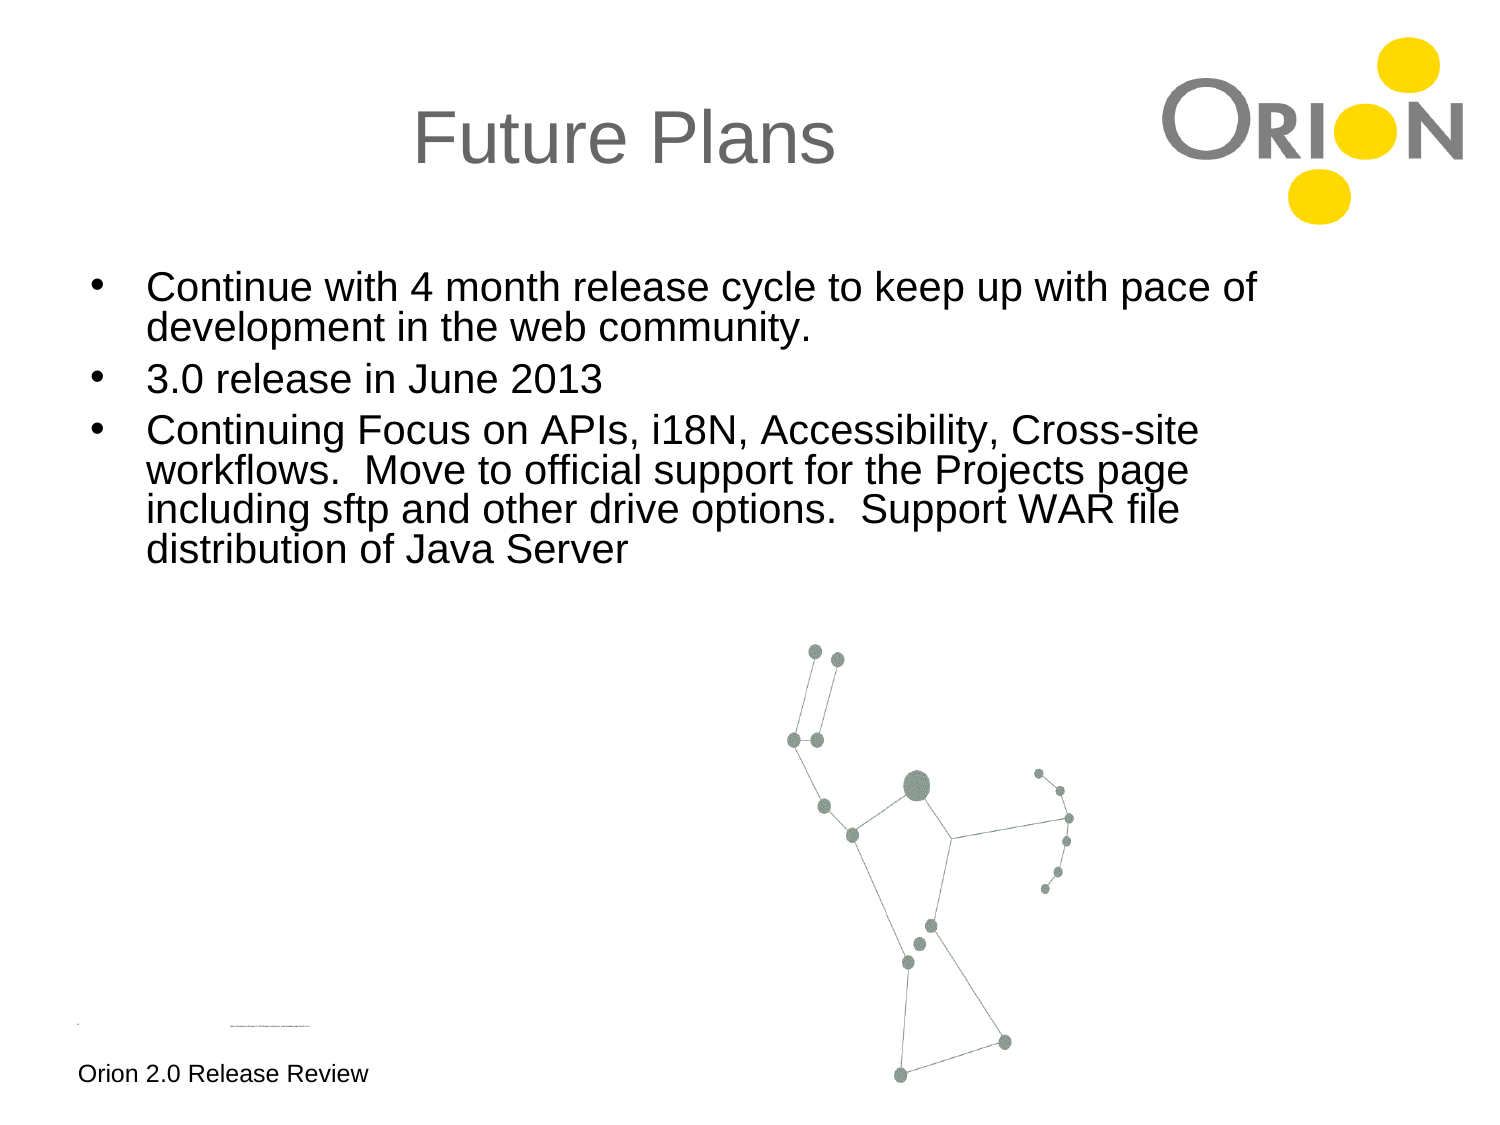

# Future Plans
Continue with 4 month release cycle to keep up with pace of development in the web community.
3.0 release in June 2013
Continuing Focus on APIs, i18N, Accessibility, Cross-site workflows. Move to official support for the Projects page including sftp and other drive options. Support WAR file distribution of Java Server
14
Copyright 2011